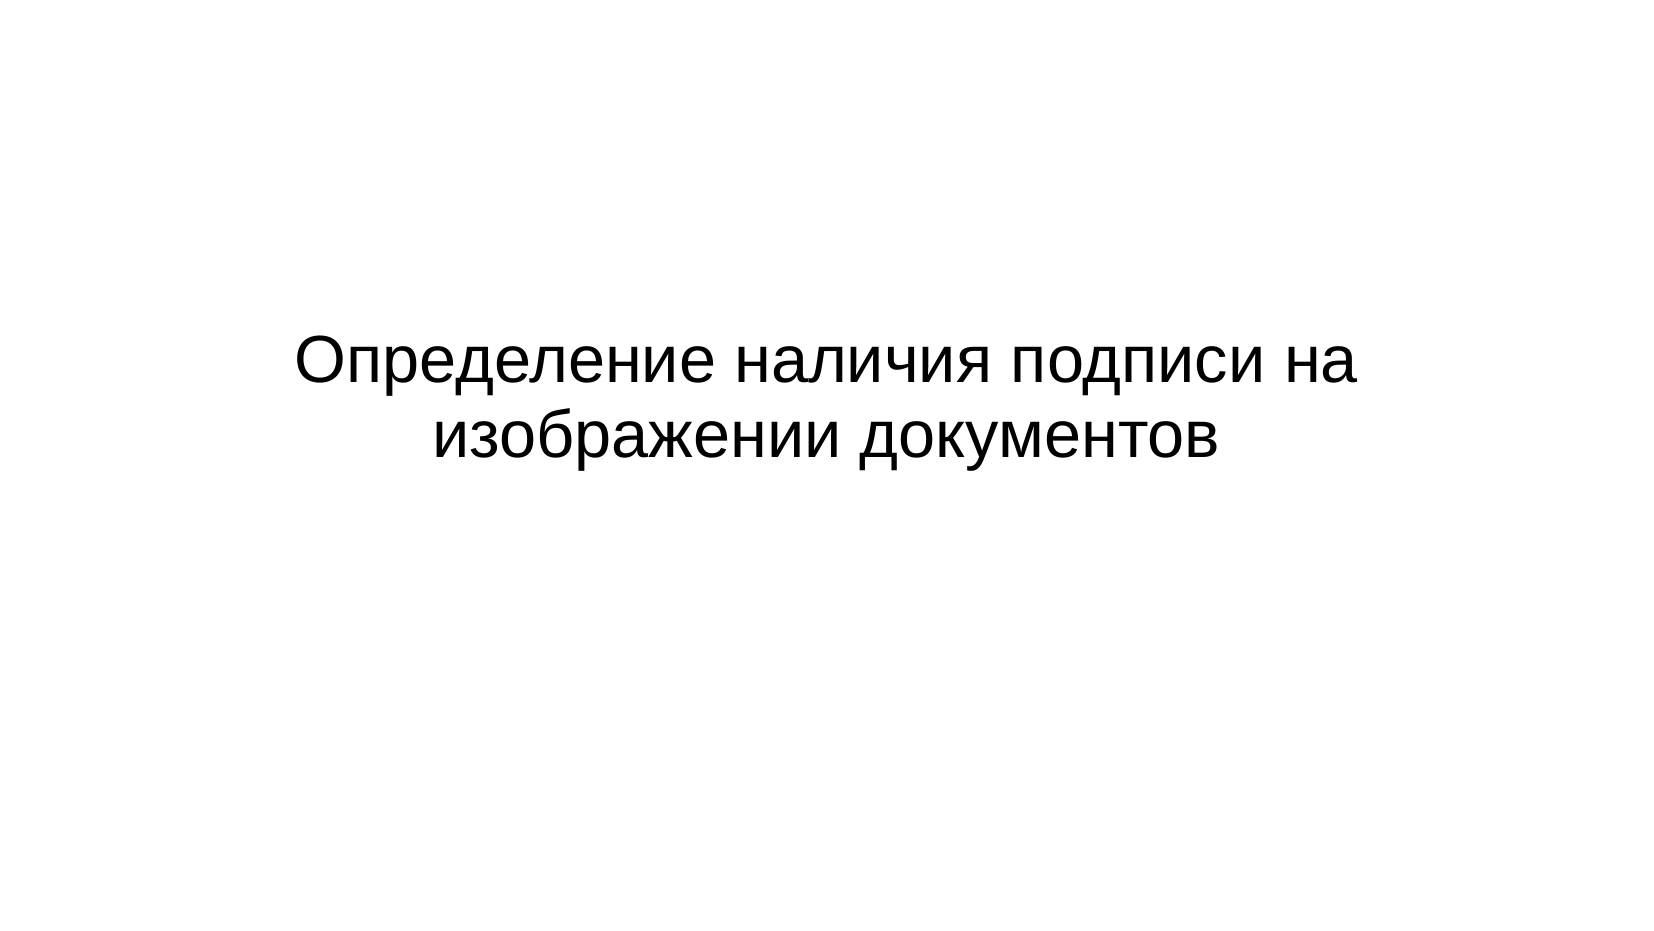

# Определение наличия подписи на изображении документов